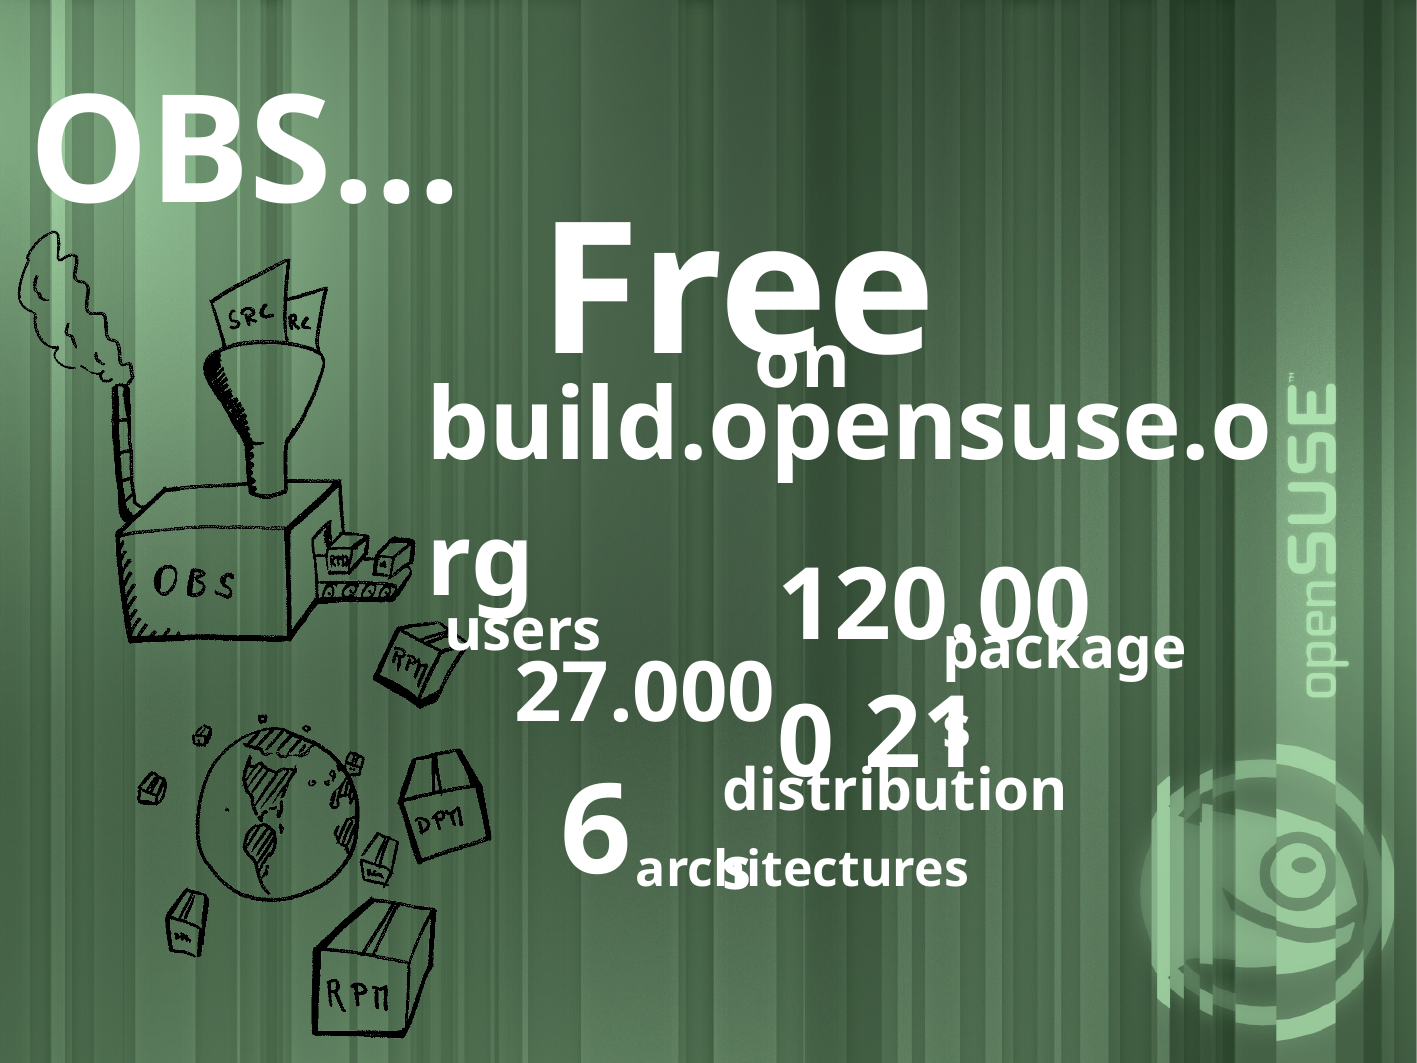

OBS...
Free
on
build.opensuse.org
120.000
users
packages
27.000
21
6
distributions
architectures